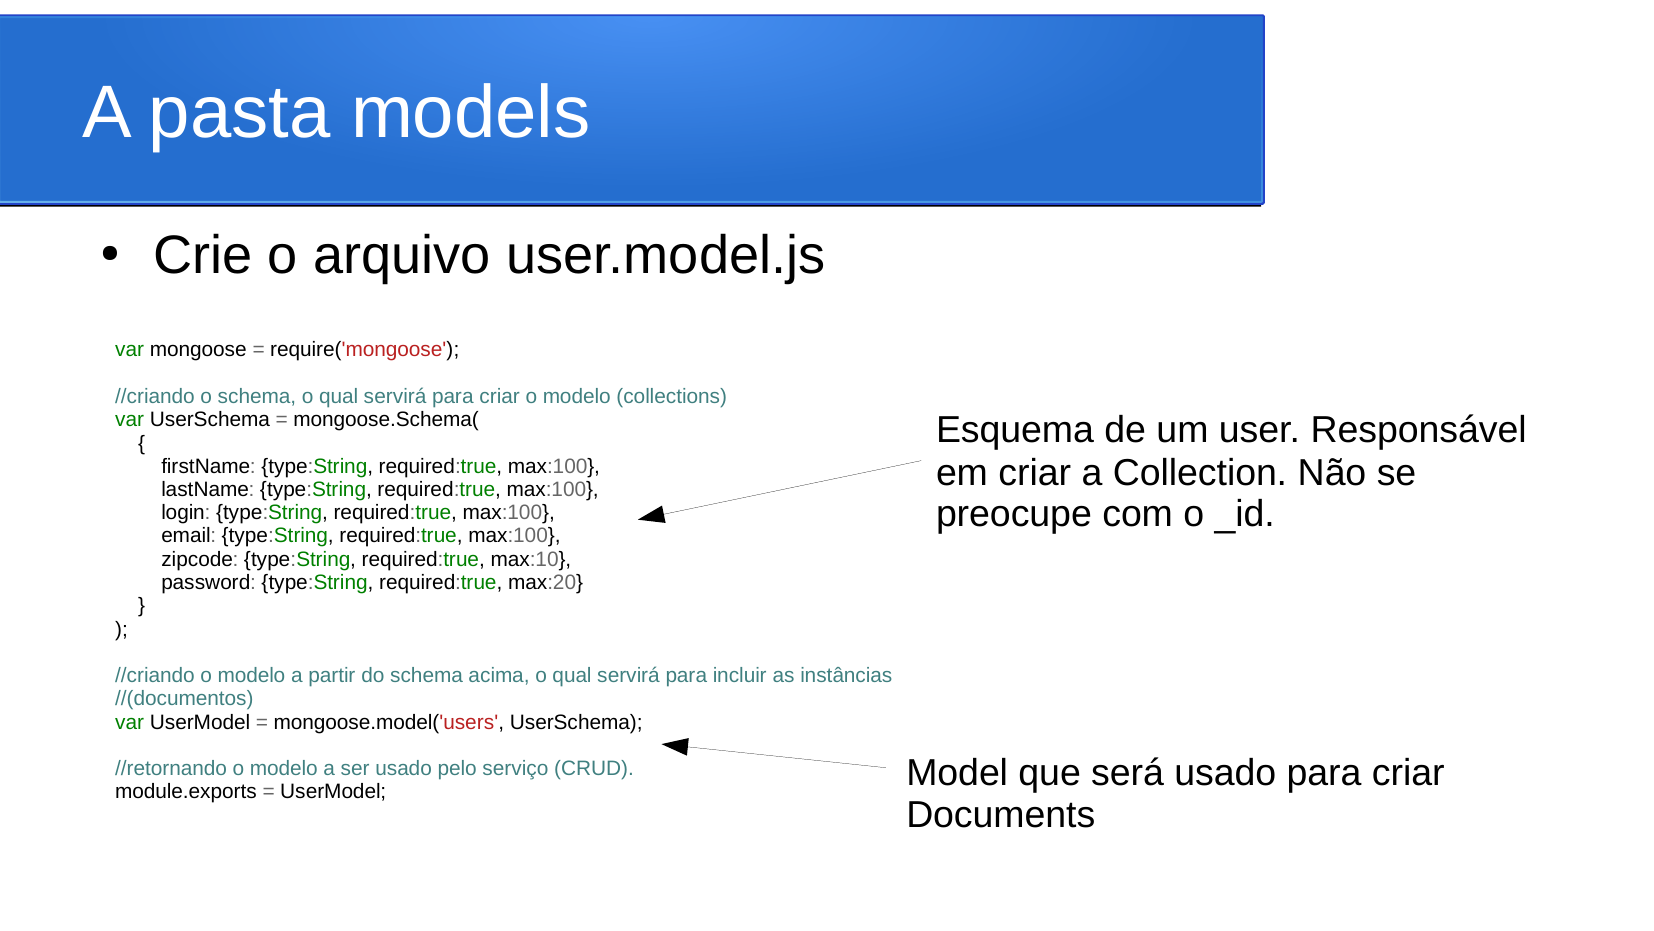

# A pasta models
Crie o arquivo user.model.js
var mongoose = require('mongoose');
//criando o schema, o qual servirá para criar o modelo (collections)
var UserSchema = mongoose.Schema(
 {
 firstName: {type:String, required:true, max:100},
 lastName: {type:String, required:true, max:100},
 login: {type:String, required:true, max:100},
 email: {type:String, required:true, max:100},
 zipcode: {type:String, required:true, max:10},
 password: {type:String, required:true, max:20}
 }
);
//criando o modelo a partir do schema acima, o qual servirá para incluir as instâncias //(documentos)
var UserModel = mongoose.model('users', UserSchema);
//retornando o modelo a ser usado pelo serviço (CRUD).
module.exports = UserModel;
Esquema de um user. Responsável
em criar a Collection. Não se
preocupe com o _id.
Model que será usado para criar
Documents